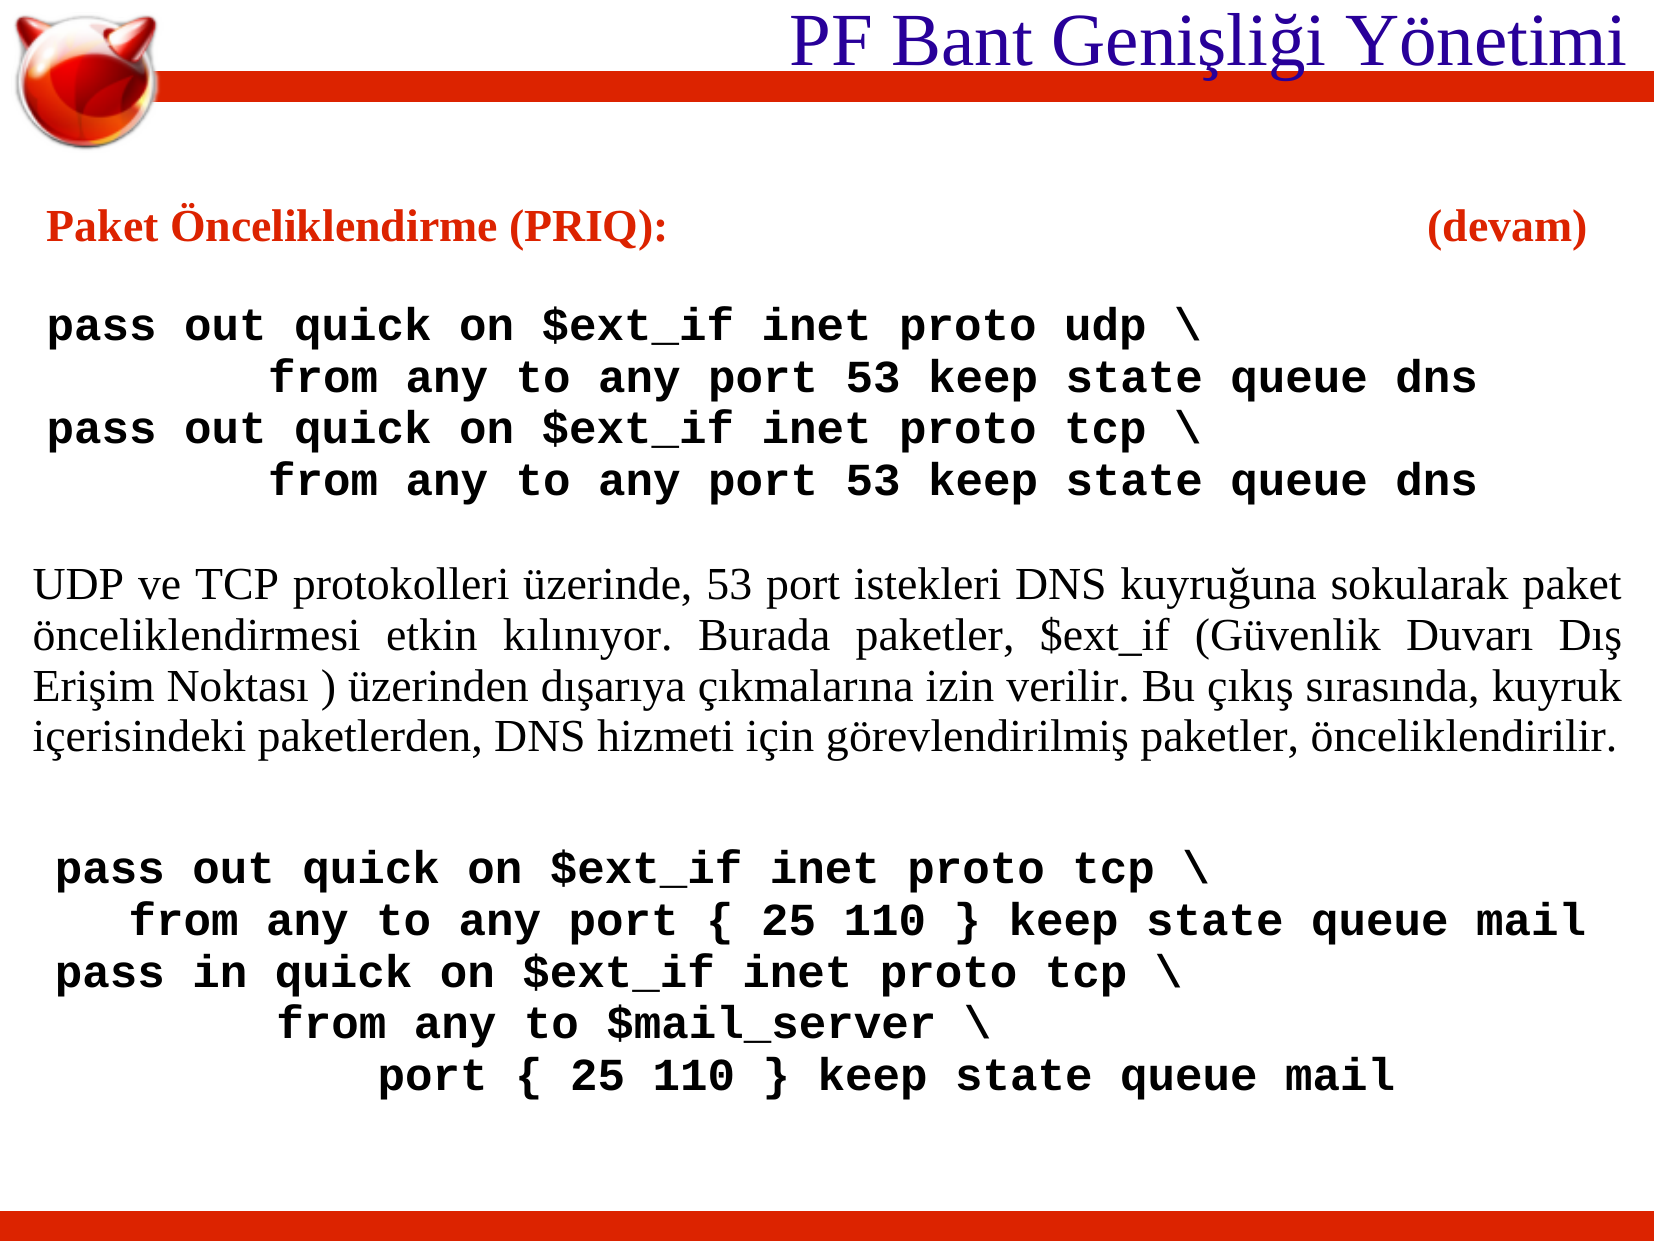

PF Bant Genişliği Yönetimi
Paket Önceliklendirme (PRIQ): (devam)
pass out quick on $ext_if inet proto udp \
			from any to any port 53 keep state queue dns
pass out quick on $ext_if inet proto tcp \
			from any to any port 53 keep state queue dns
UDP ve TCP protokolleri üzerinde, 53 port istekleri DNS kuyruğuna sokularak paket önceliklendirmesi etkin kılınıyor. Burada paketler, $ext_if (Güvenlik Duvarı Dış Erişim Noktası ) üzerinden dışarıya çıkmalarına izin verilir. Bu çıkış sırasında, kuyruk içerisindeki paketlerden, DNS hizmeti için görevlendirilmiş paketler, önceliklendirilir.
pass out quick on $ext_if inet proto tcp \
	from any to any port { 25 110 } keep state queue mail
pass in quick on $ext_if inet proto tcp \
			from any to $mail_server \
				 port { 25 110 } keep state queue mail